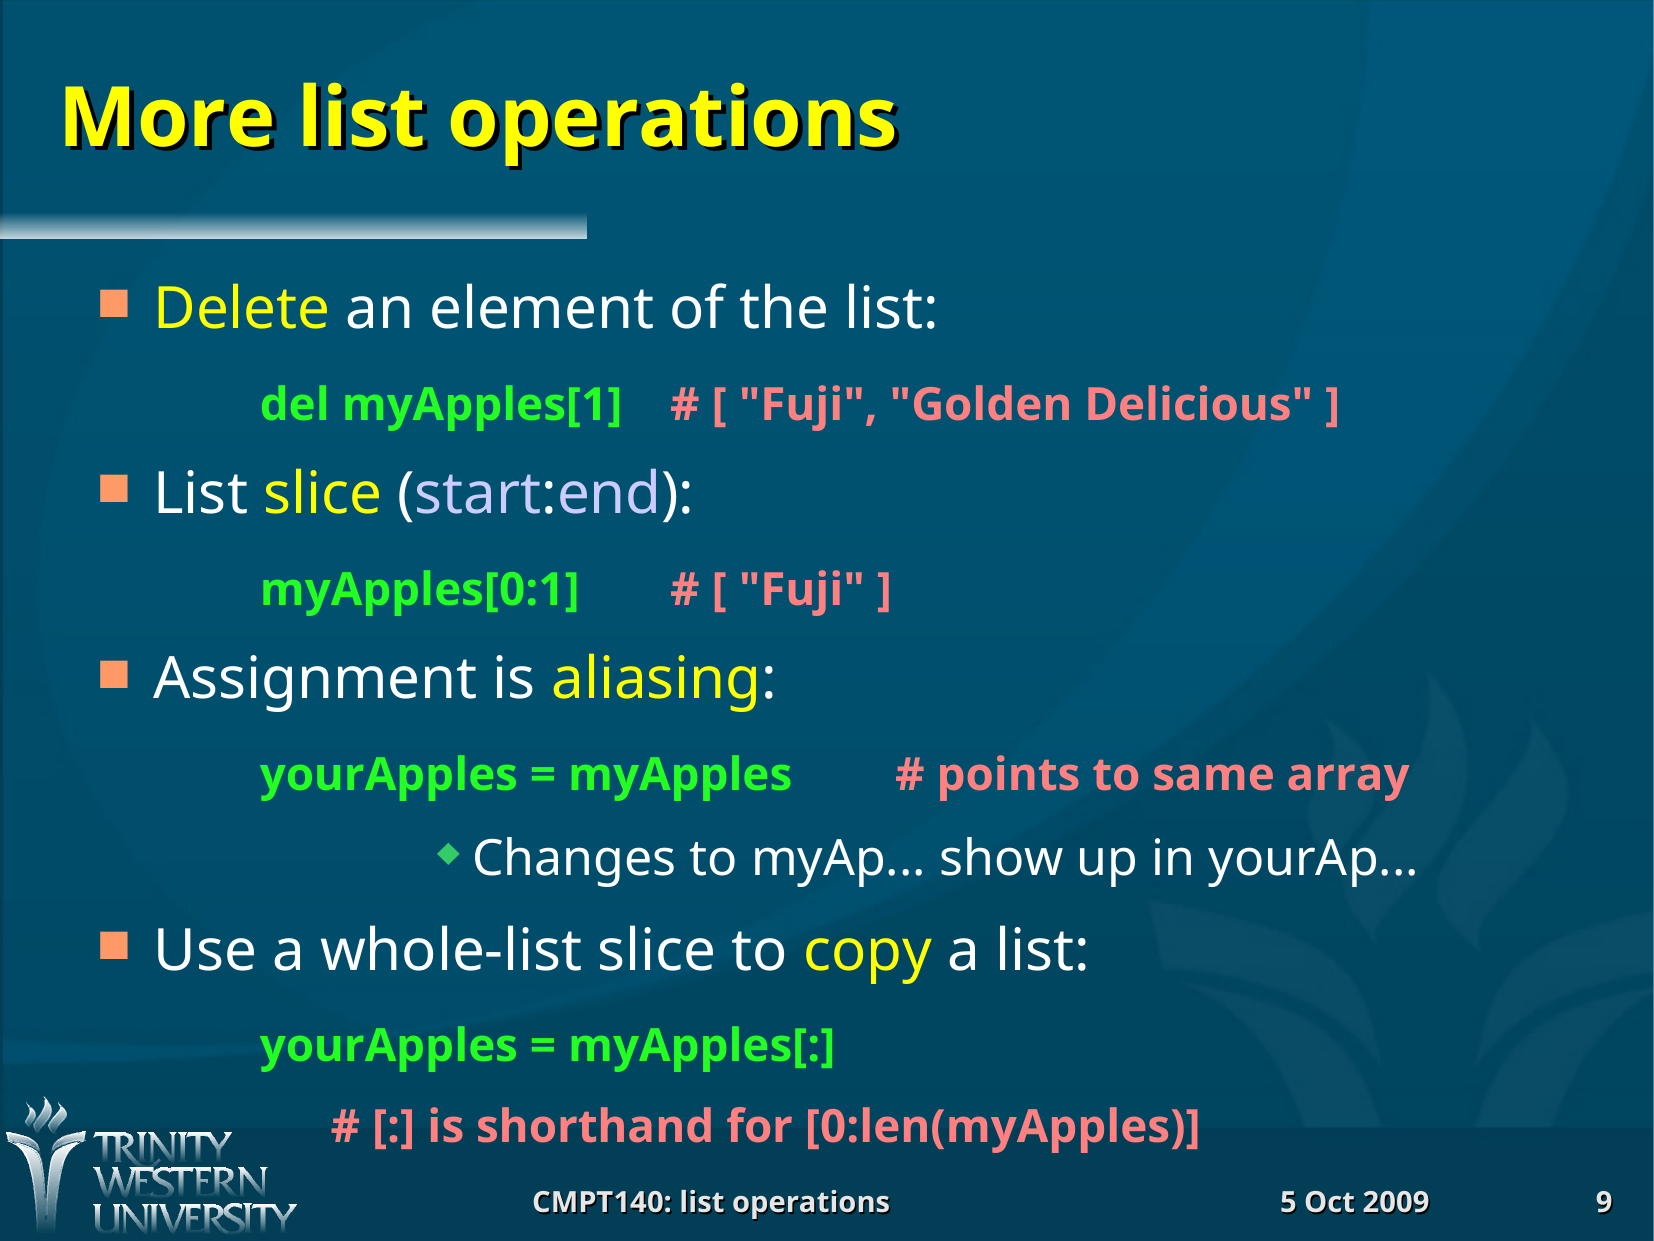

# More list operations
Delete an element of the list:
del myApples[1]	# [ "Fuji", "Golden Delicious" ]
List slice (start:end):
myApples[0:1]		# [ "Fuji" ]
Assignment is aliasing:
yourApples = myApples		# points to same array
Changes to myAp... show up in yourAp...
Use a whole-list slice to copy a list:
yourApples = myApples[:]
# [:] is shorthand for [0:len(myApples)]
CMPT140: list operations
5 Oct 2009
9